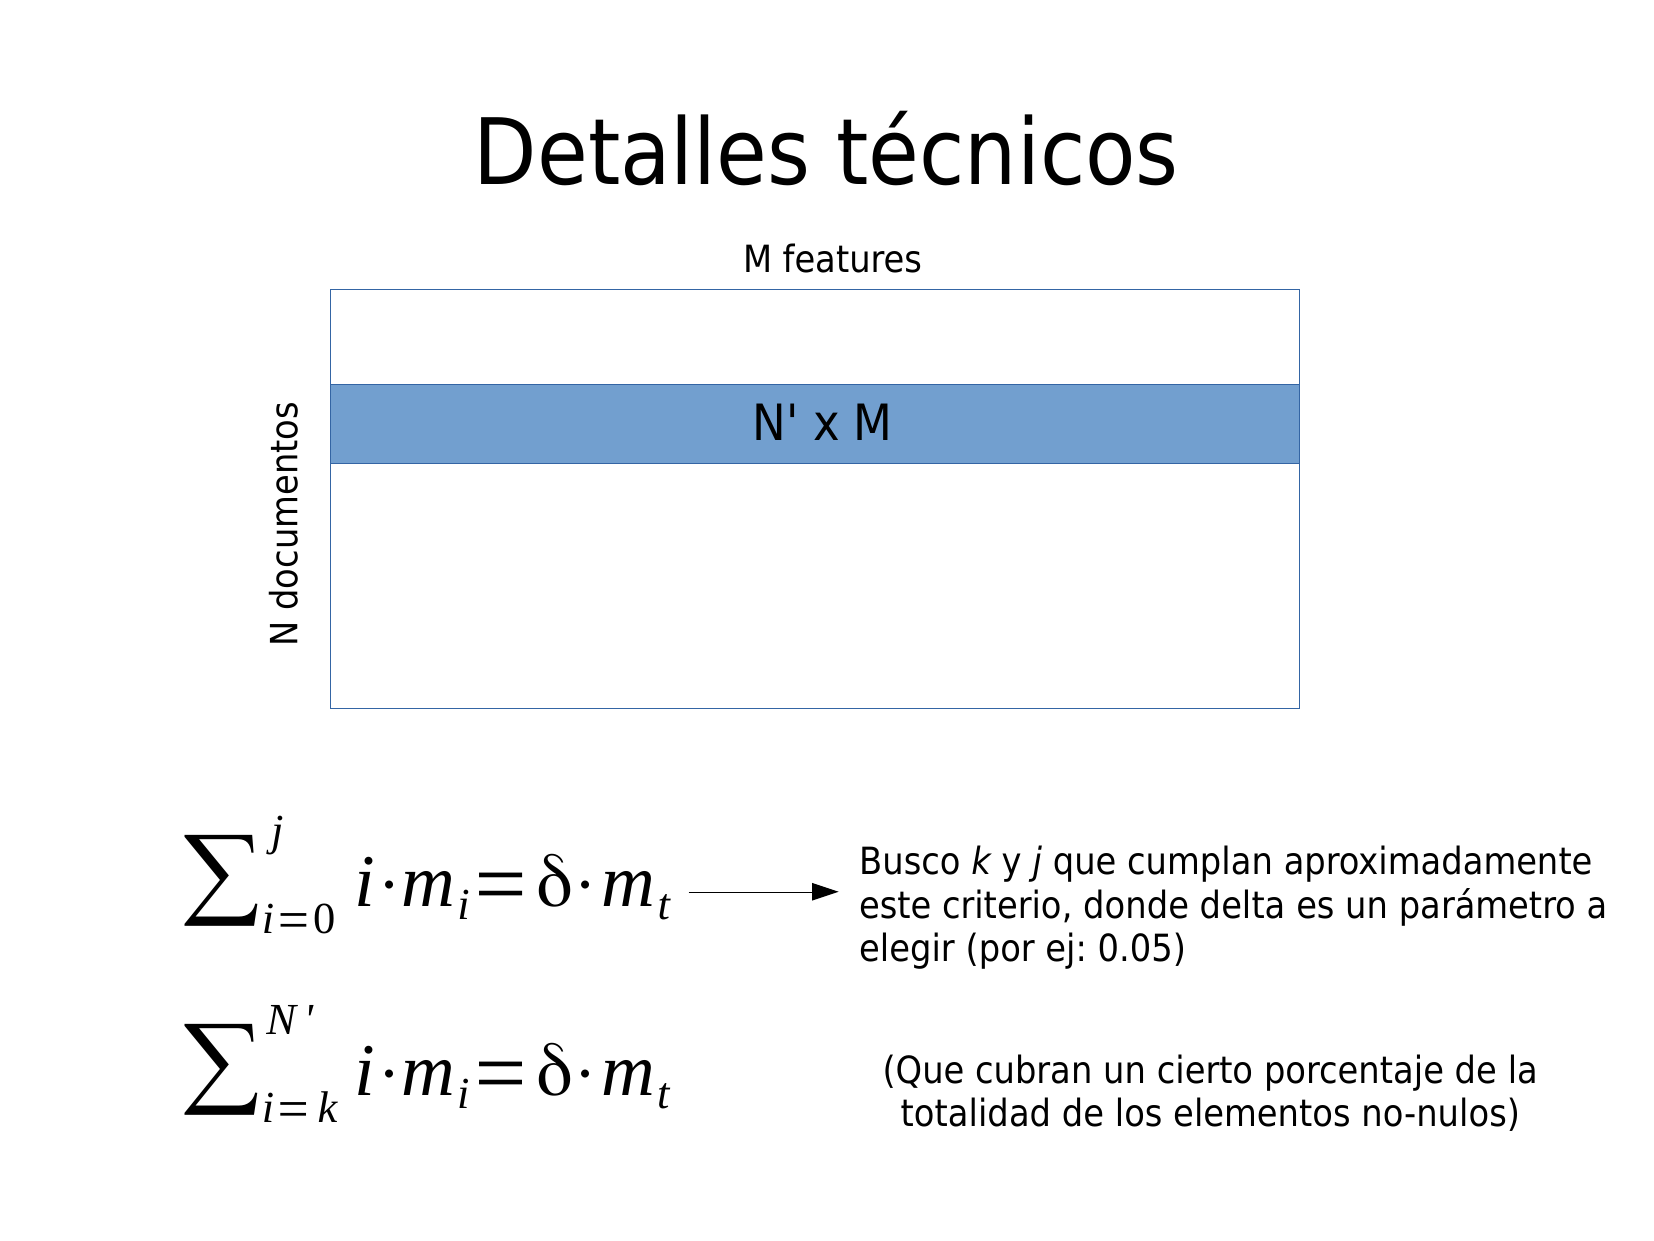

# Detalles técnicos
M features
N' x M
N documentos
Busco k y j que cumplan aproximadamente este criterio, donde delta es un parámetro a elegir (por ej: 0.05)
(Que cubran un cierto porcentaje de la totalidad de los elementos no-nulos)